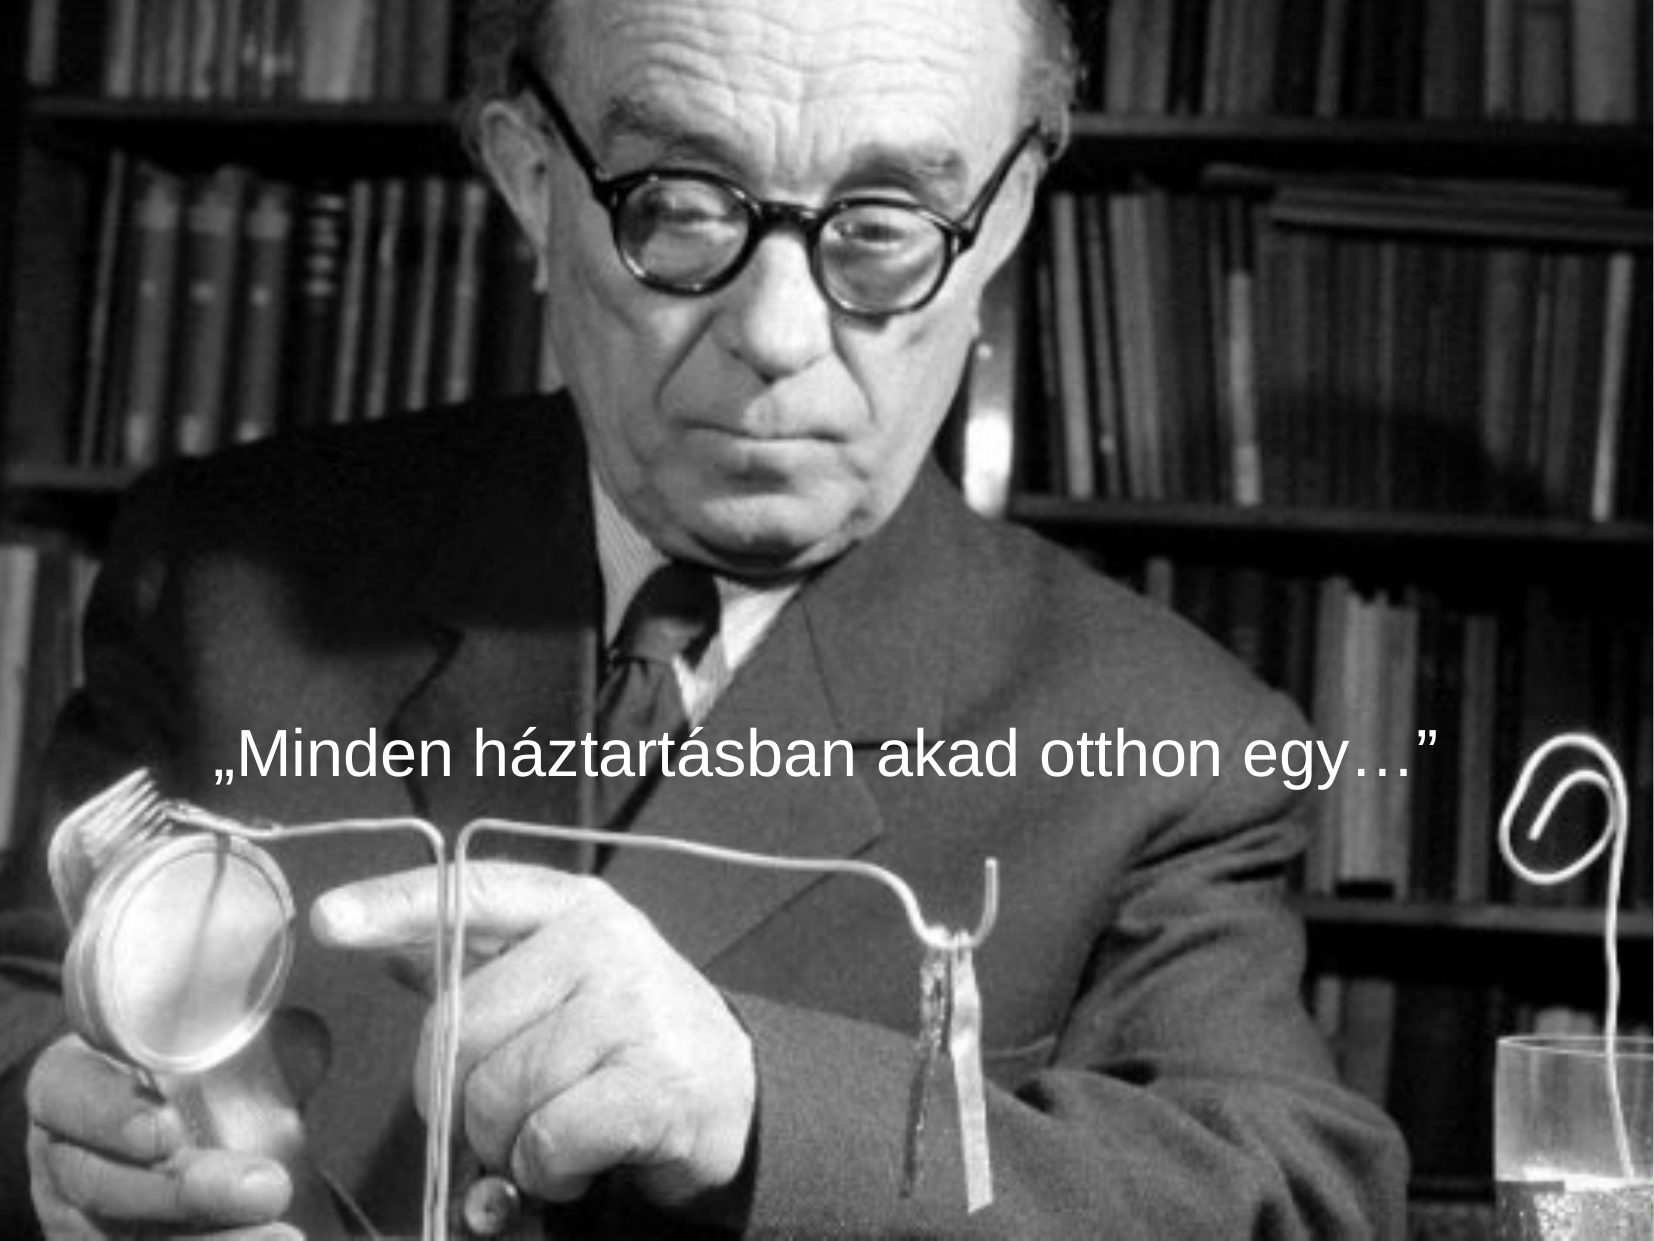

# „Minden háztartásban akad otthon egy…”
6